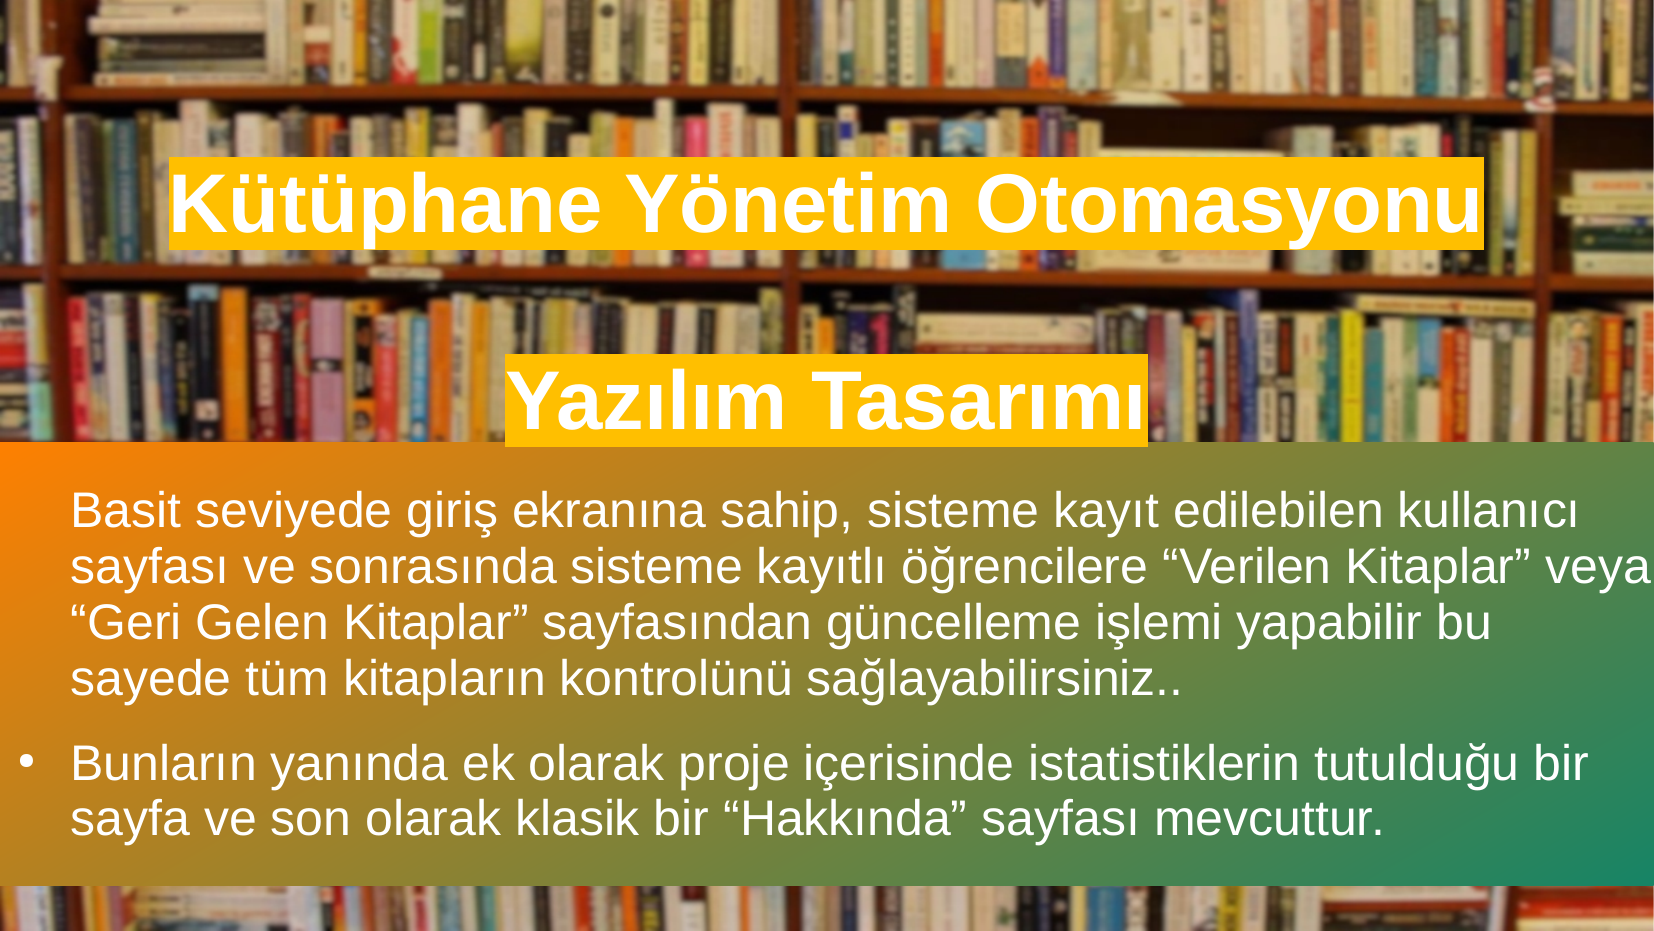

# Kütüphane Yönetim Otomasyonu
Yazılım Tasarımı
Basit seviyede giriş ekranına sahip, sisteme kayıt edilebilen kullanıcı sayfası ve sonrasında sisteme kayıtlı öğrencilere “Verilen Kitaplar” veya “Geri Gelen Kitaplar” sayfasından güncelleme işlemi yapabilir bu sayede tüm kitapların kontrolünü sağlayabilirsiniz..
Bunların yanında ek olarak proje içerisinde istatistiklerin tutulduğu bir sayfa ve son olarak klasik bir “Hakkında” sayfası mevcuttur.